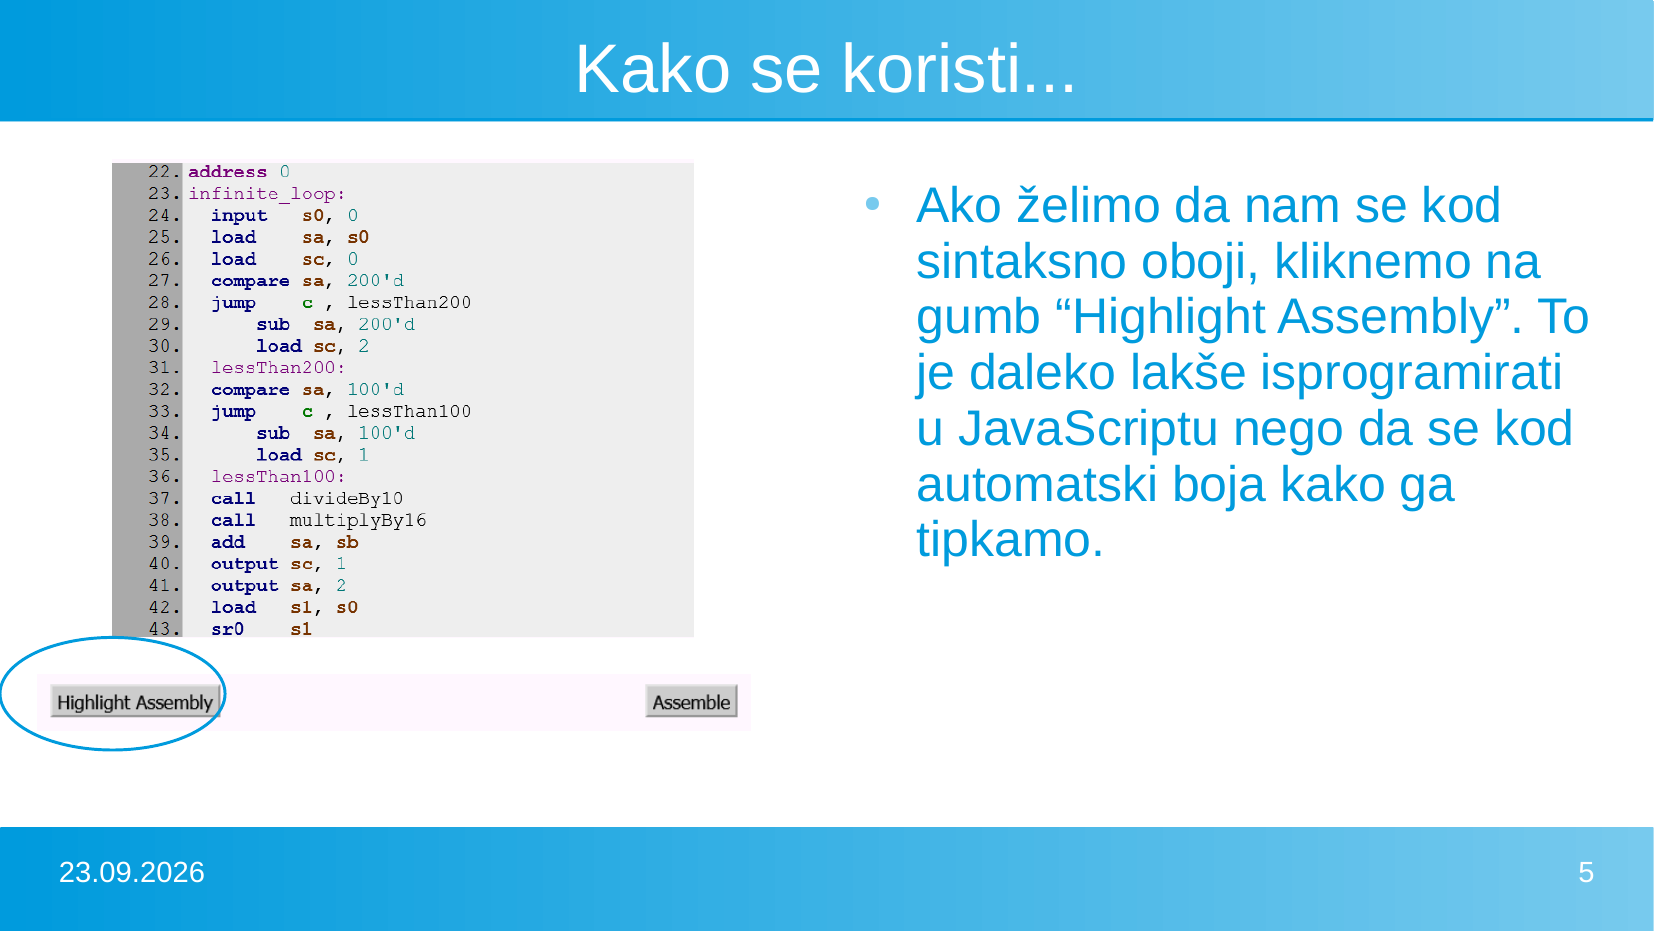

# Kako se koristi...
Ako želimo da nam se kod sintaksno oboji, kliknemo na gumb “Highlight Assembly”. To je daleko lakše isprogramirati u JavaScriptu nego da se kod automatski boja kako ga tipkamo.
5